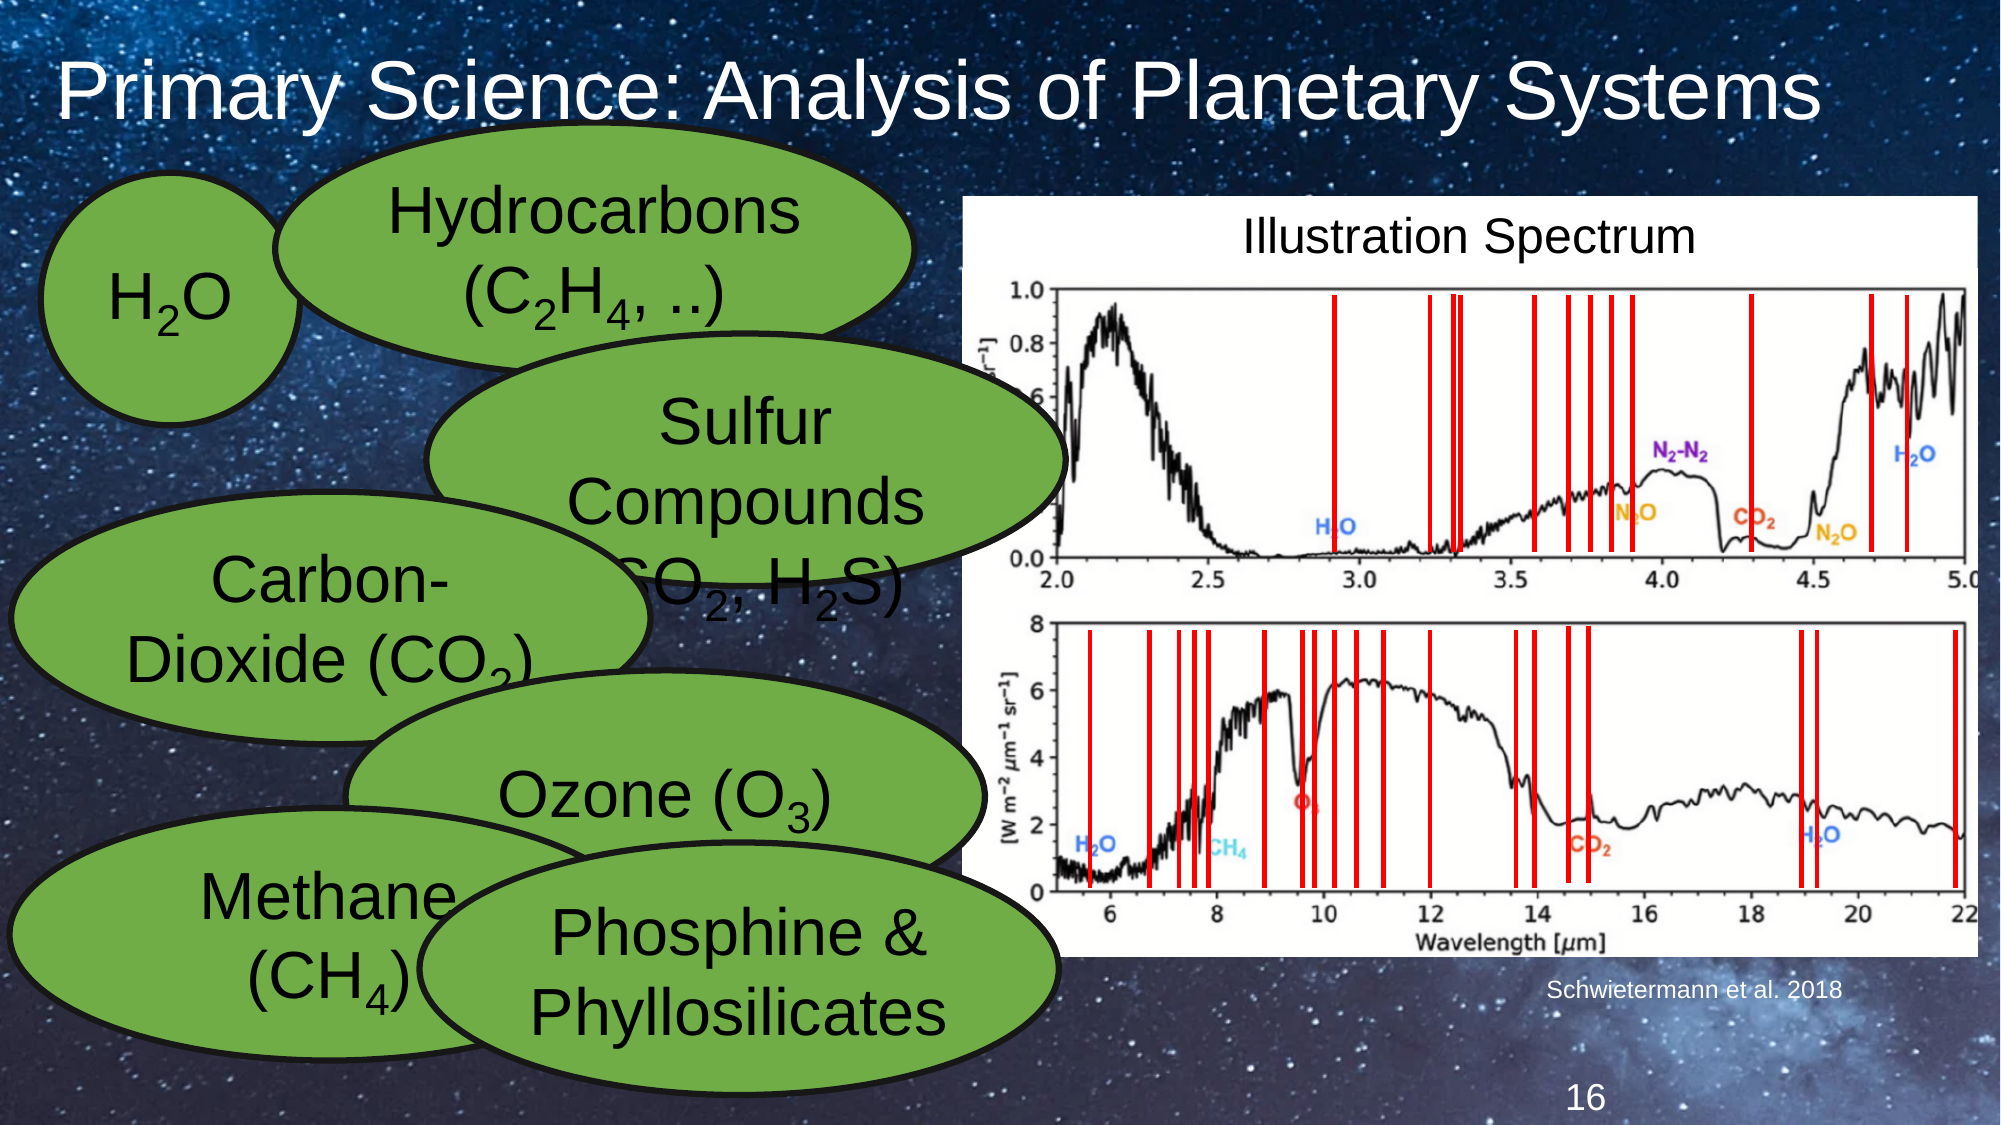

Primary Science: Analysis of Planetary Systems
Hydrocarbons (C2H4, ..)
H2O
Illustration Spectrum
Sulfur Compounds (SO2, H2S)
Carbon-Dioxide (CO2)
Ozone (O3)
Methane (CH4)
Phosphine & Phyllosilicates
Schwietermann et al. 2018
16